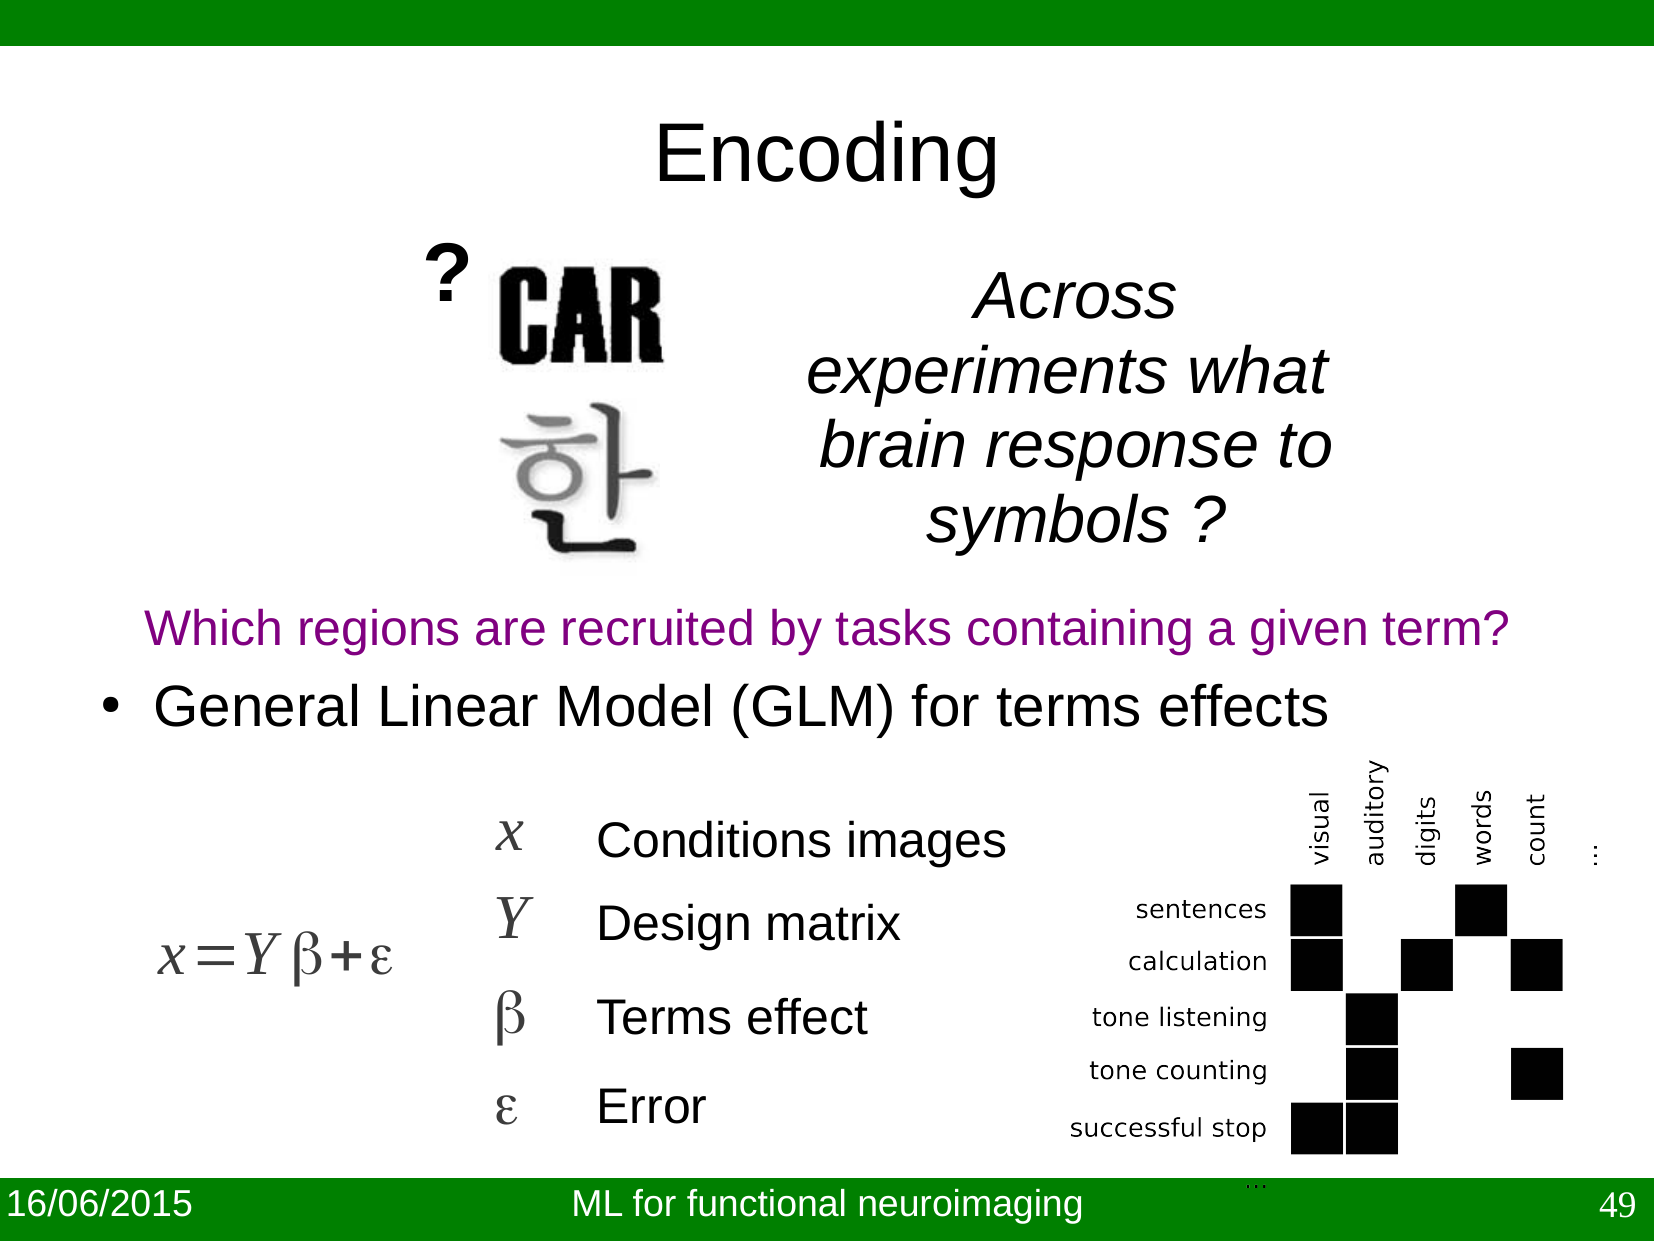

# Encoding
?
Across experiments what
brain response to symbols ?
Which regions are recruited by tasks containing a given term?
General Linear Model (GLM) for terms effects
Conditions images
Design matrix
Terms effect
Error
49